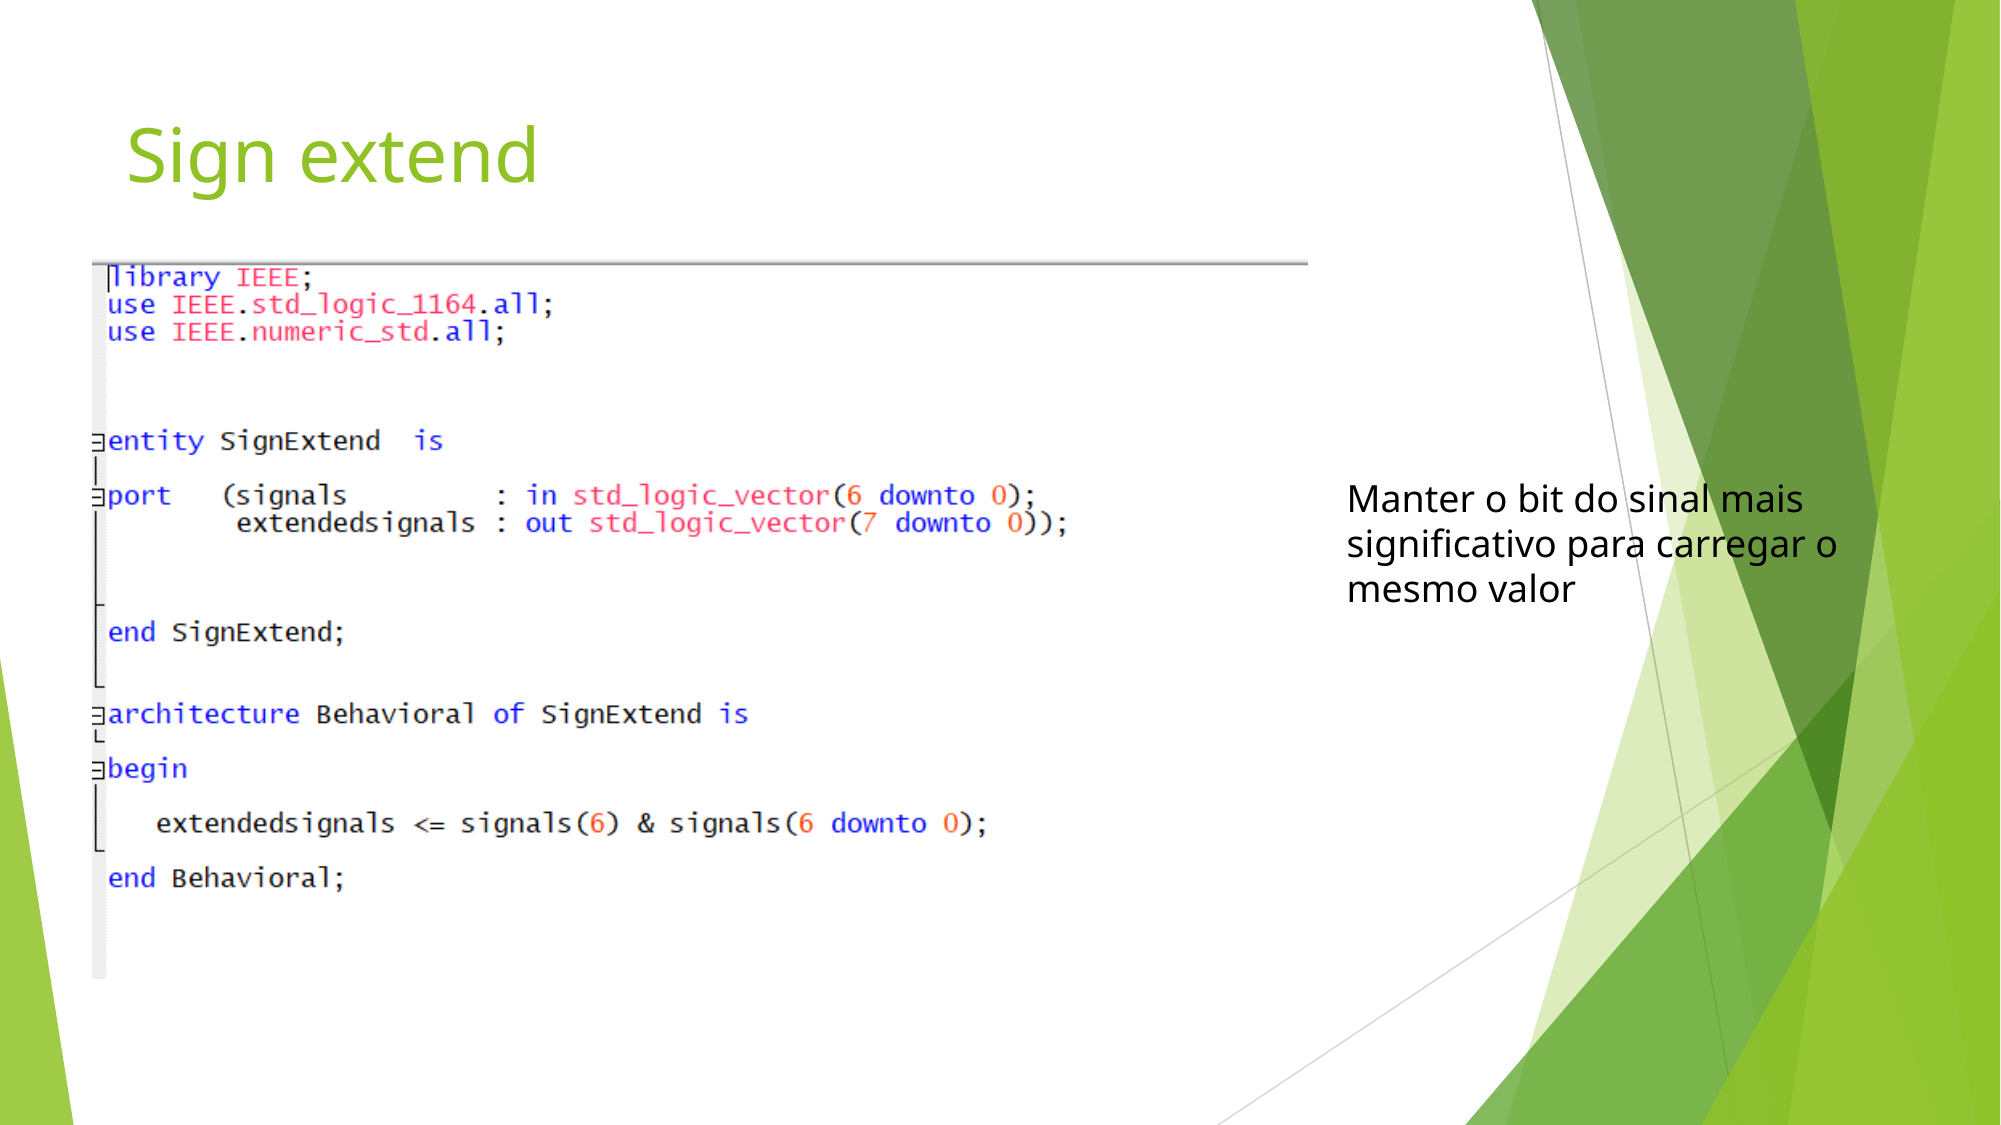

# Sign extend
Manter o bit do sinal mais significativo para carregar o mesmo valor